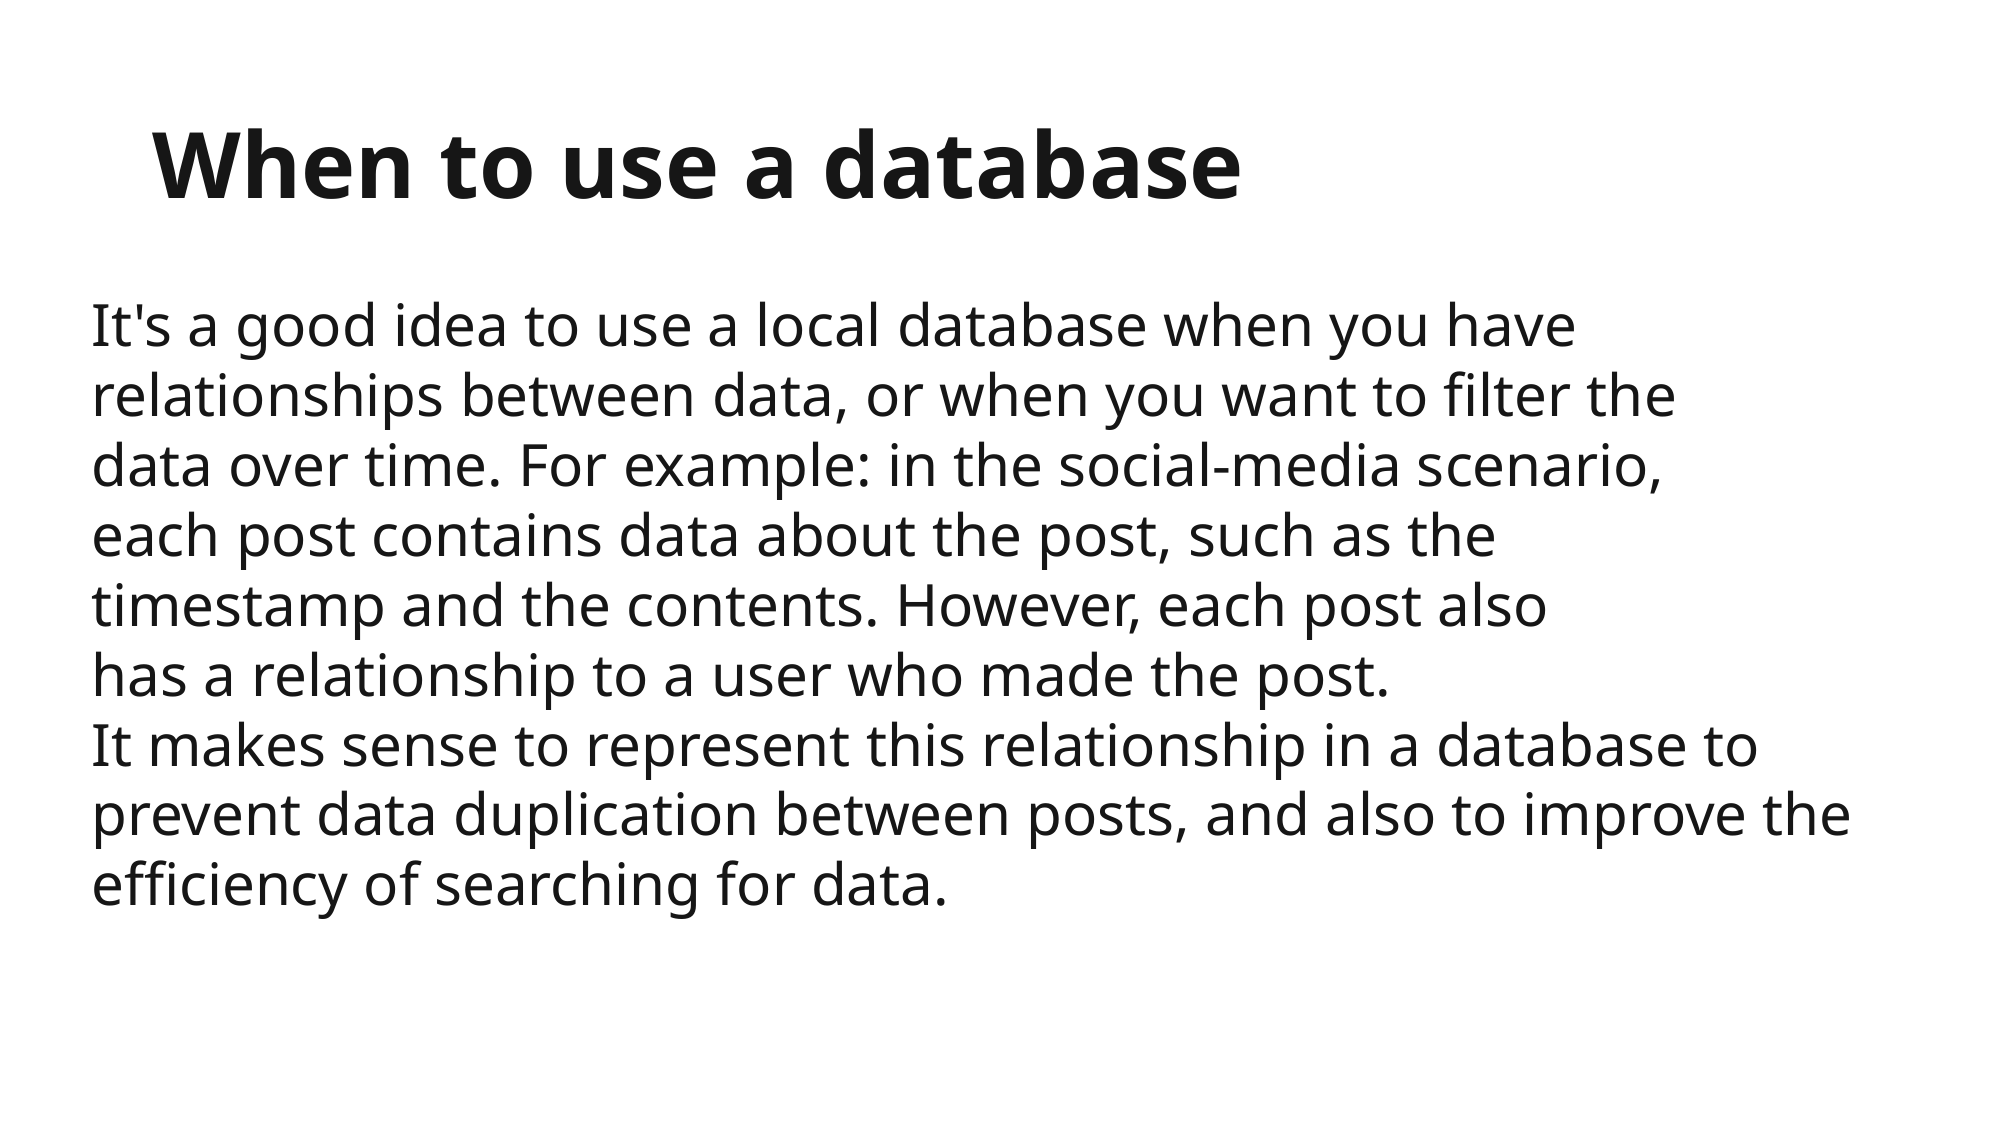

# When to use a database
It's a good idea to use a local database when you have
relationships between data, or when you want to filter the
data over time. For example: in the social-media scenario,
each post contains data about the post, such as the
timestamp and the contents. However, each post also
has a relationship to a user who made the post.
It makes sense to represent this relationship in a database to
prevent data duplication between posts, and also to improve the
efficiency of searching for data.